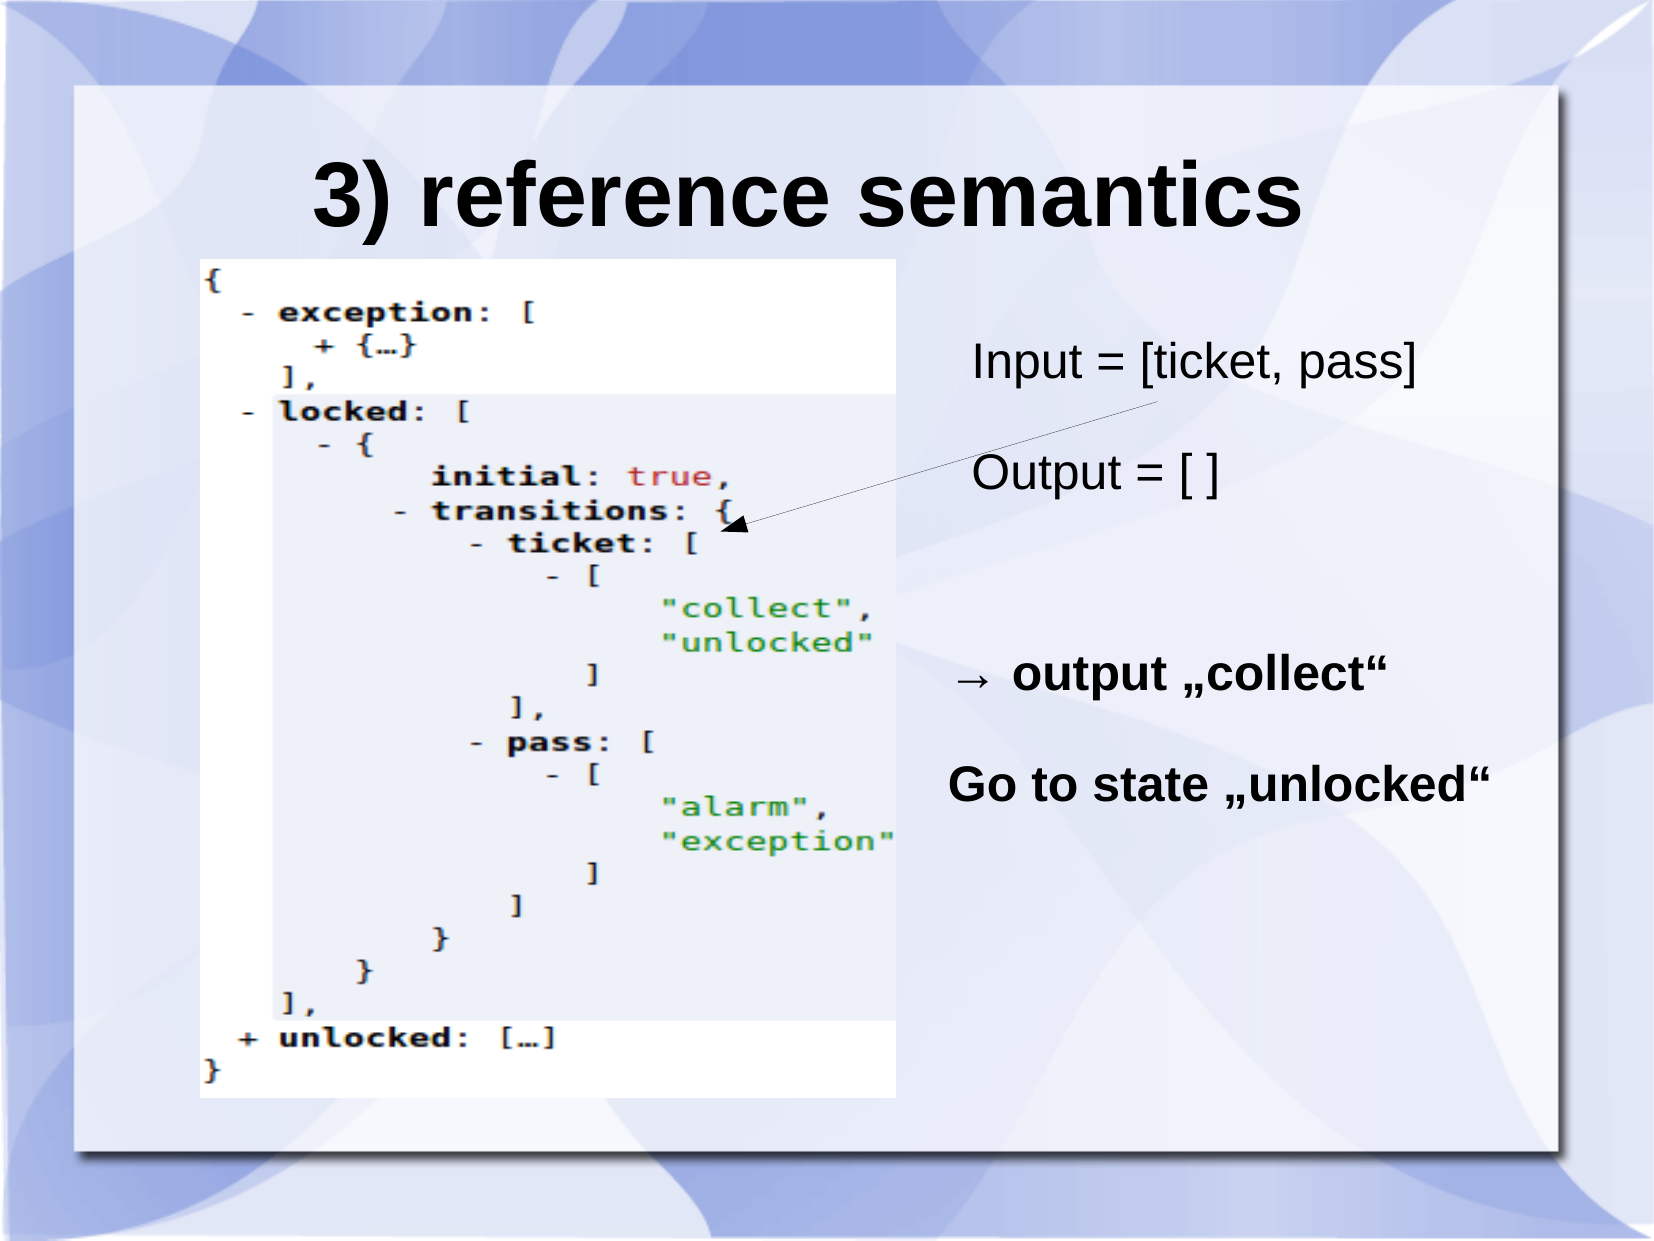

# 3) reference semantics
Input = [ticket, pass]
Output = [ ]
→ output „collect“
Go to state „unlocked“